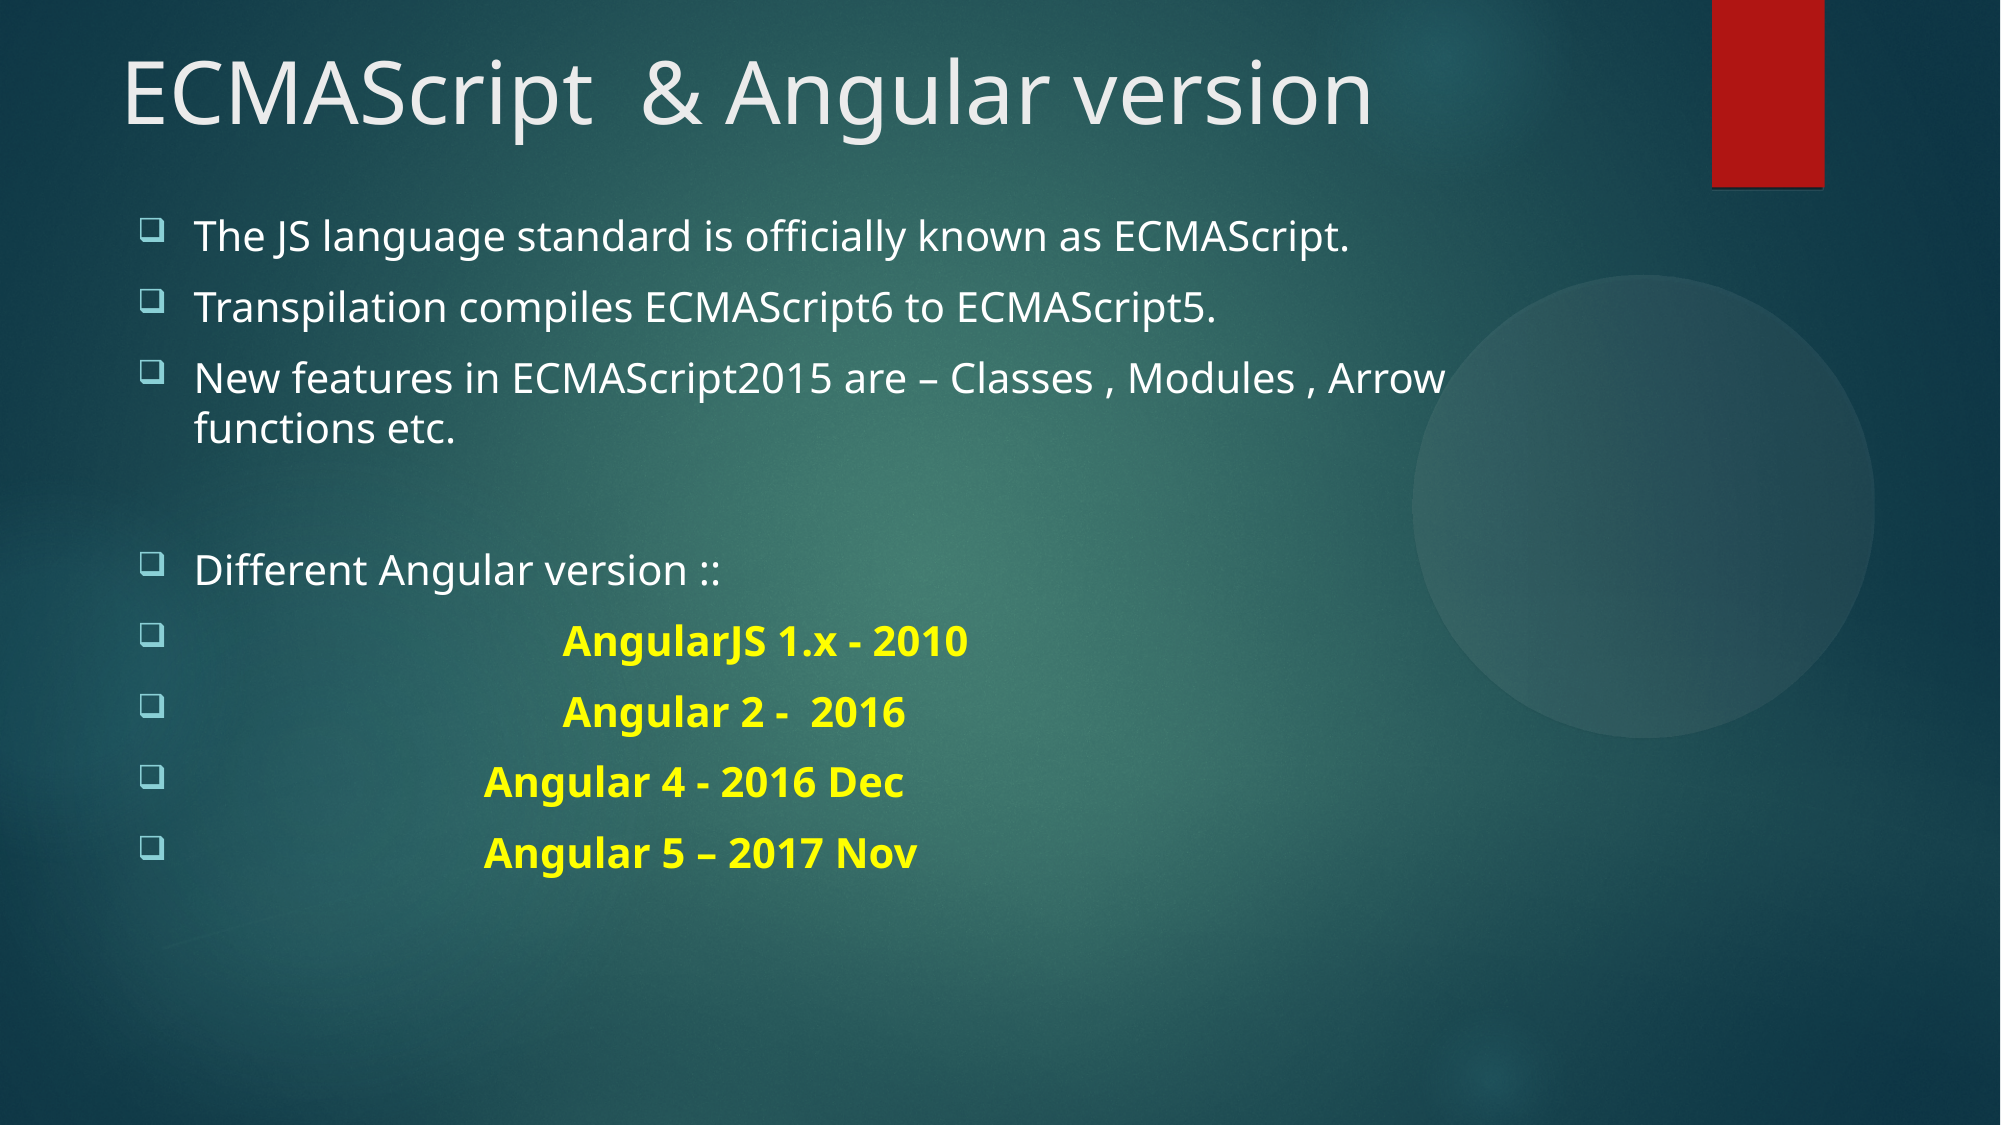

ECMAScript & Angular version
The JS language standard is officially known as ECMAScript.
Transpilation compiles ECMAScript6 to ECMAScript5.
New features in ECMAScript2015 are – Classes , Modules , Arrow functions etc.
Different Angular version ::
					AngularJS 1.x - 2010
					Angular 2 - 2016
 Angular 4 - 2016 Dec
 Angular 5 – 2017 Nov